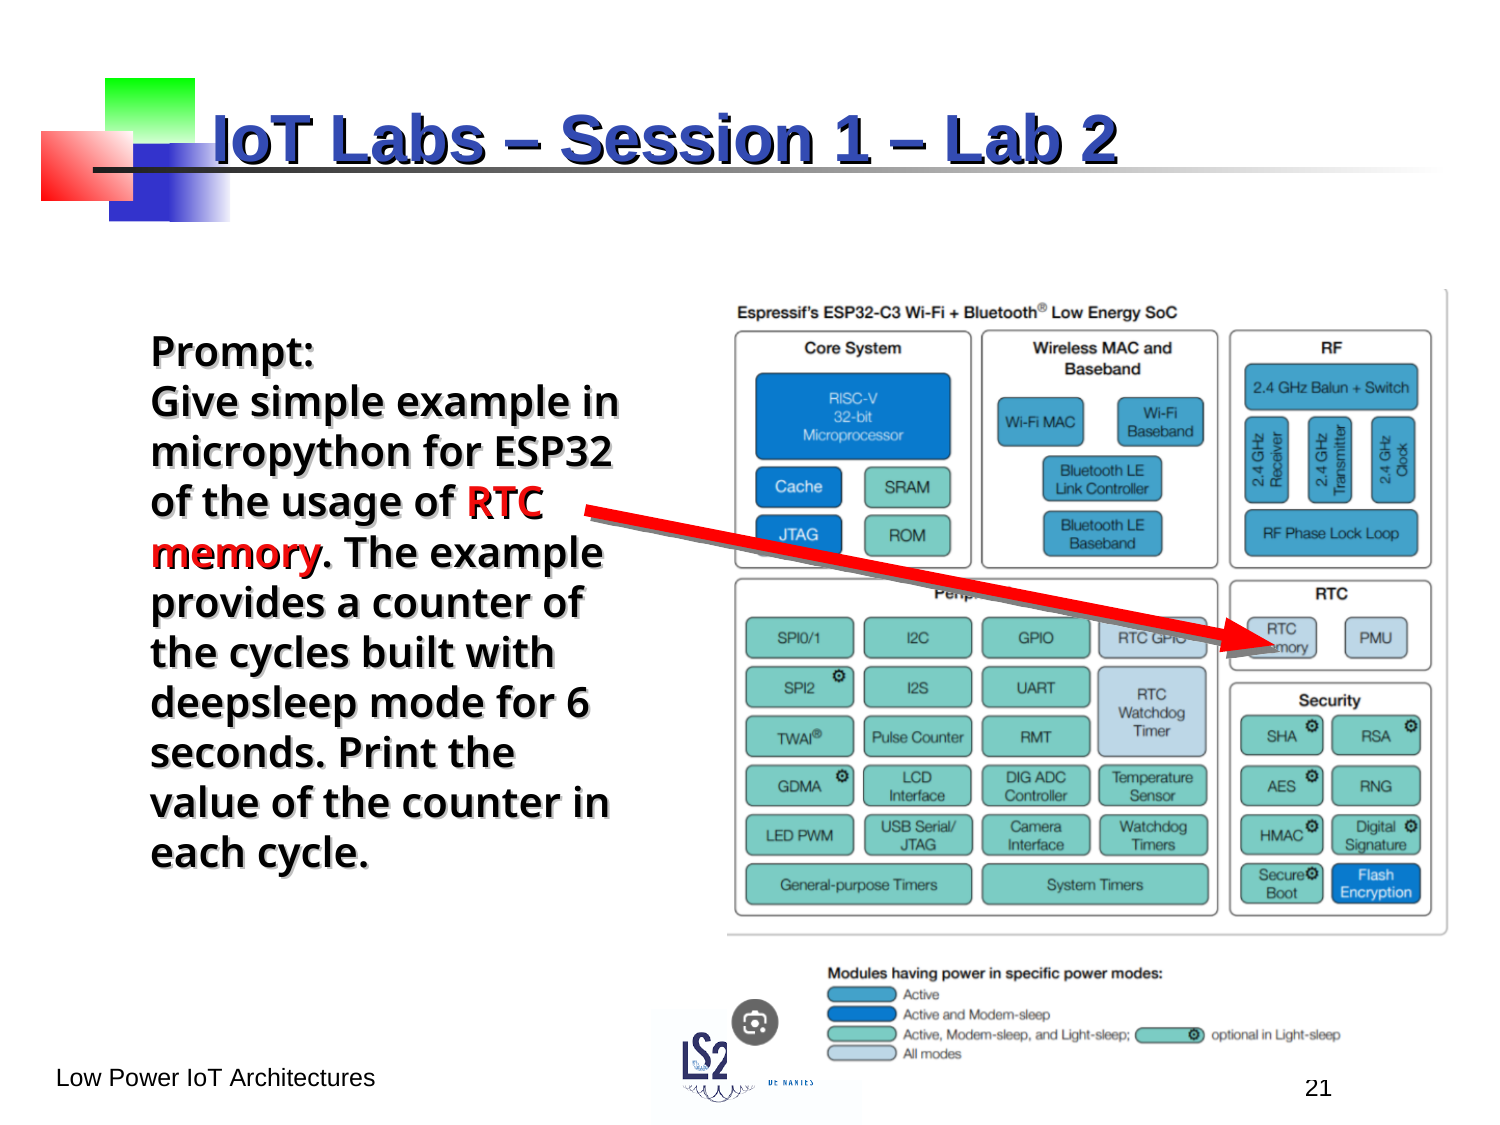

# IoT Labs – Session 1 – Lab 2
Prompt:
Give simple example in micropython for ESP32 of the usage of RTC memory. The example provides a counter of the cycles built with deepsleep mode for 6 seconds. Print the value of the counter in each cycle.
21